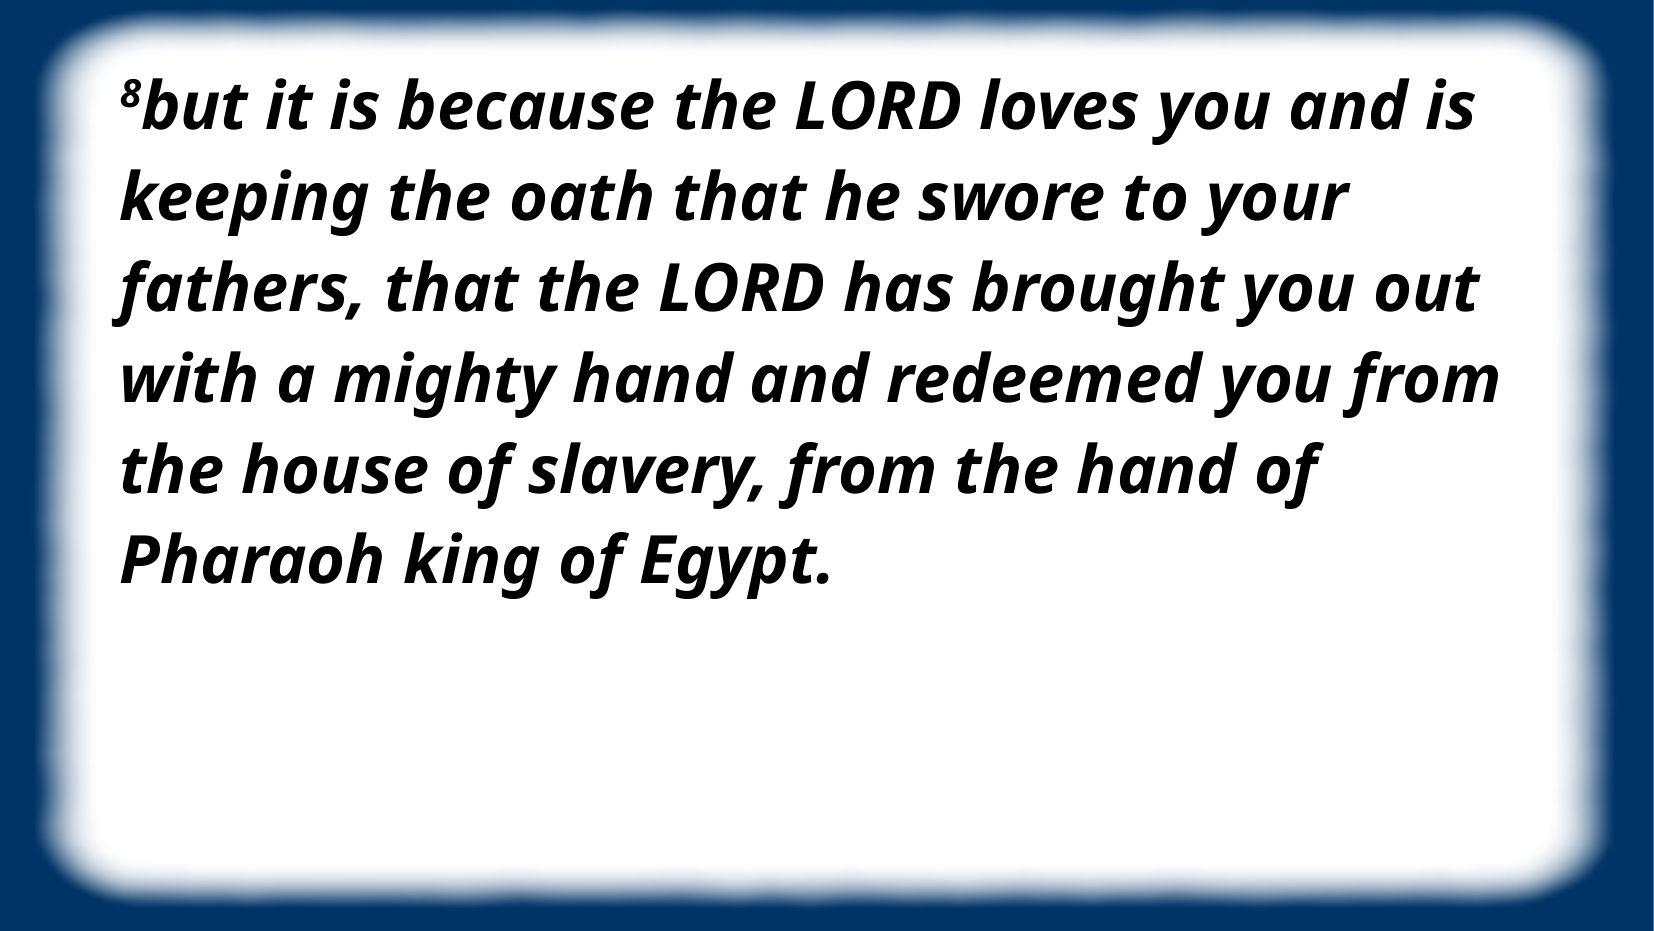

8but it is because the LORD loves you and is keeping the oath that he swore to your fathers, that the LORD has brought you out with a mighty hand and redeemed you from the house of slavery, from the hand of Pharaoh king of Egypt.